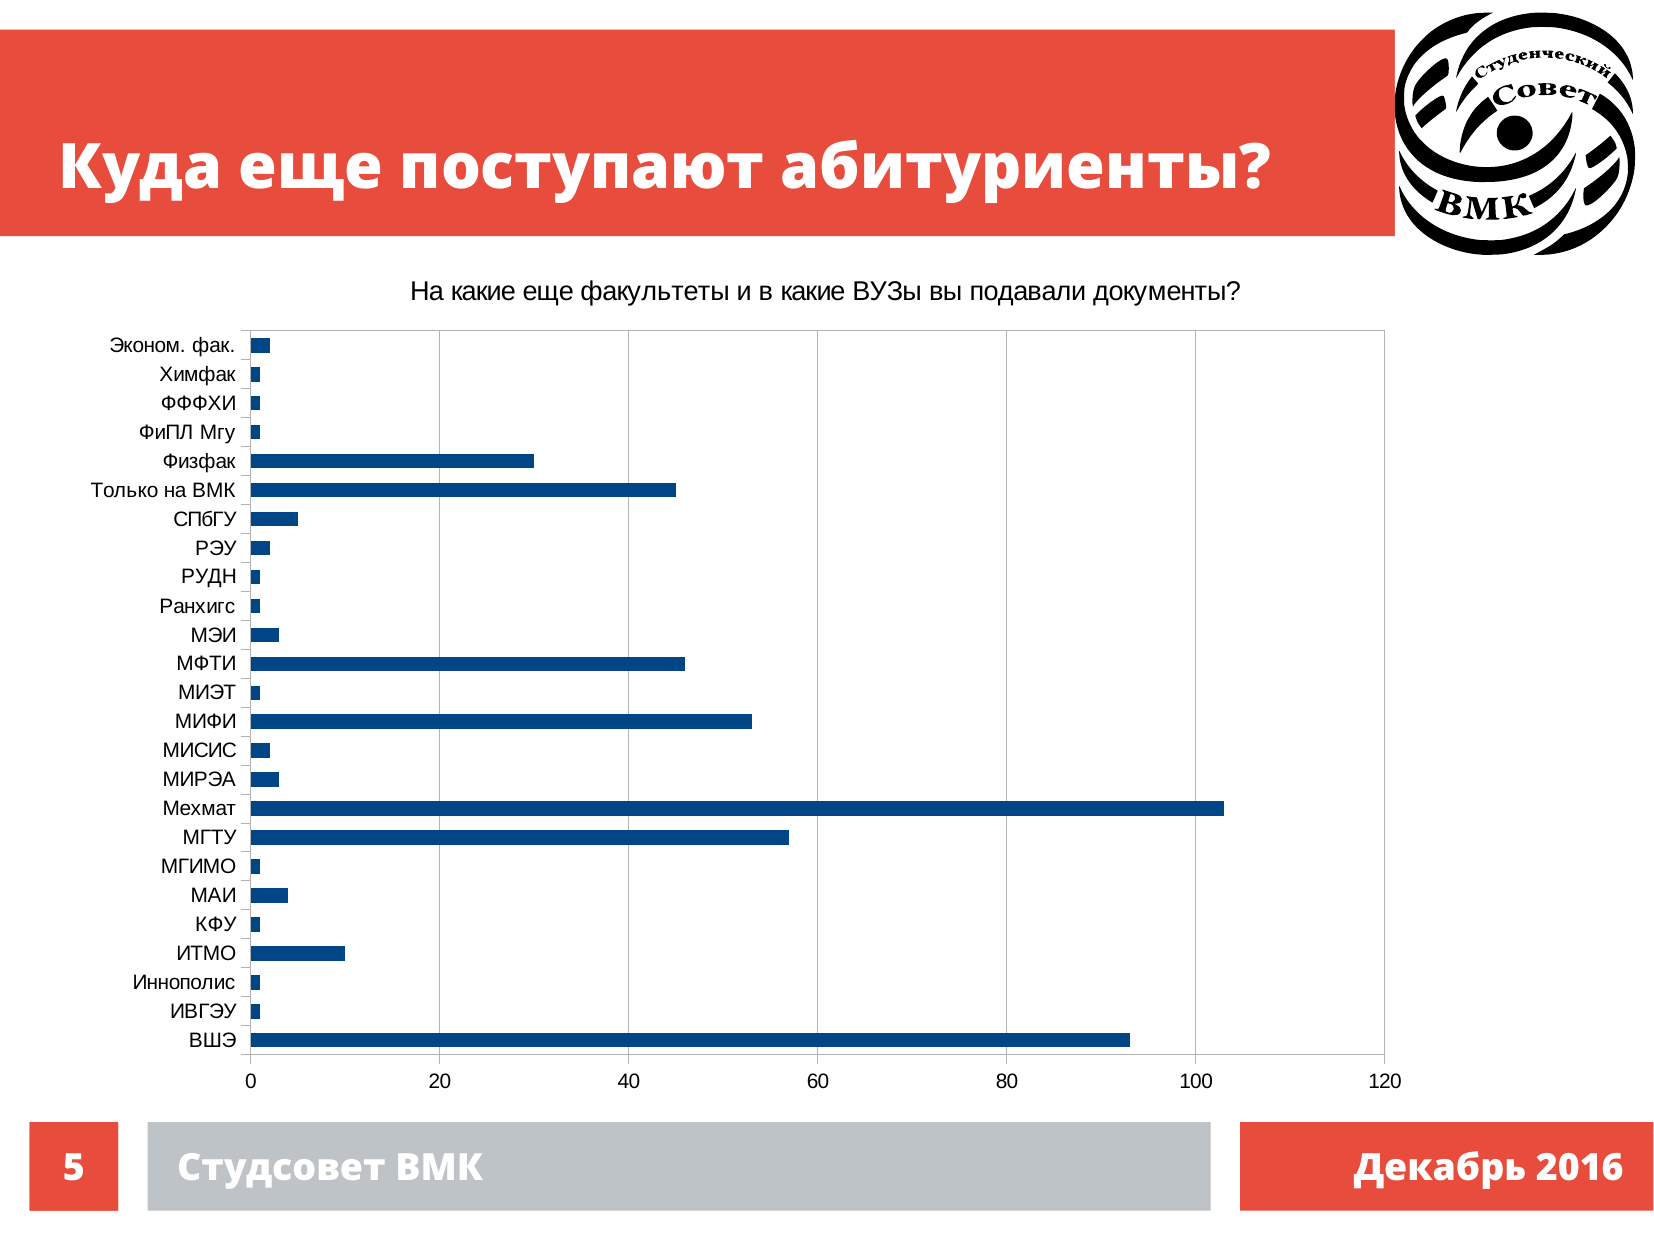

# Куда еще поступают абитуриенты?
### Chart: На какие еще факультеты и в какие ВУЗы вы подавали документы?
| Category | Sum - Число |
|---|---|
| ВШЭ | 93.0 |
| ИВГЭУ | 1.0 |
| Иннополис | 1.0 |
| ИТМО | 10.0 |
| КФУ | 1.0 |
| МАИ | 4.0 |
| МГИМО | 1.0 |
| МГТУ | 57.0 |
| Мехмат | 103.0 |
| МИРЭА | 3.0 |
| МИСИС | 2.0 |
| МИФИ | 53.0 |
| МИЭТ | 1.0 |
| МФТИ | 46.0 |
| МЭИ | 3.0 |
| Ранхигс | 1.0 |
| РУДН | 1.0 |
| РЭУ | 2.0 |
| СПбГУ | 5.0 |
| Только на ВМК | 45.0 |
| Физфак | 30.0 |
| ФиПЛ Мгу | 1.0 |
| ФФФХИ | 1.0 |
| Химфак | 1.0 |
| Эконом. фак. | 2.0 |5
Студсовет ВМК
Декабрь 2016